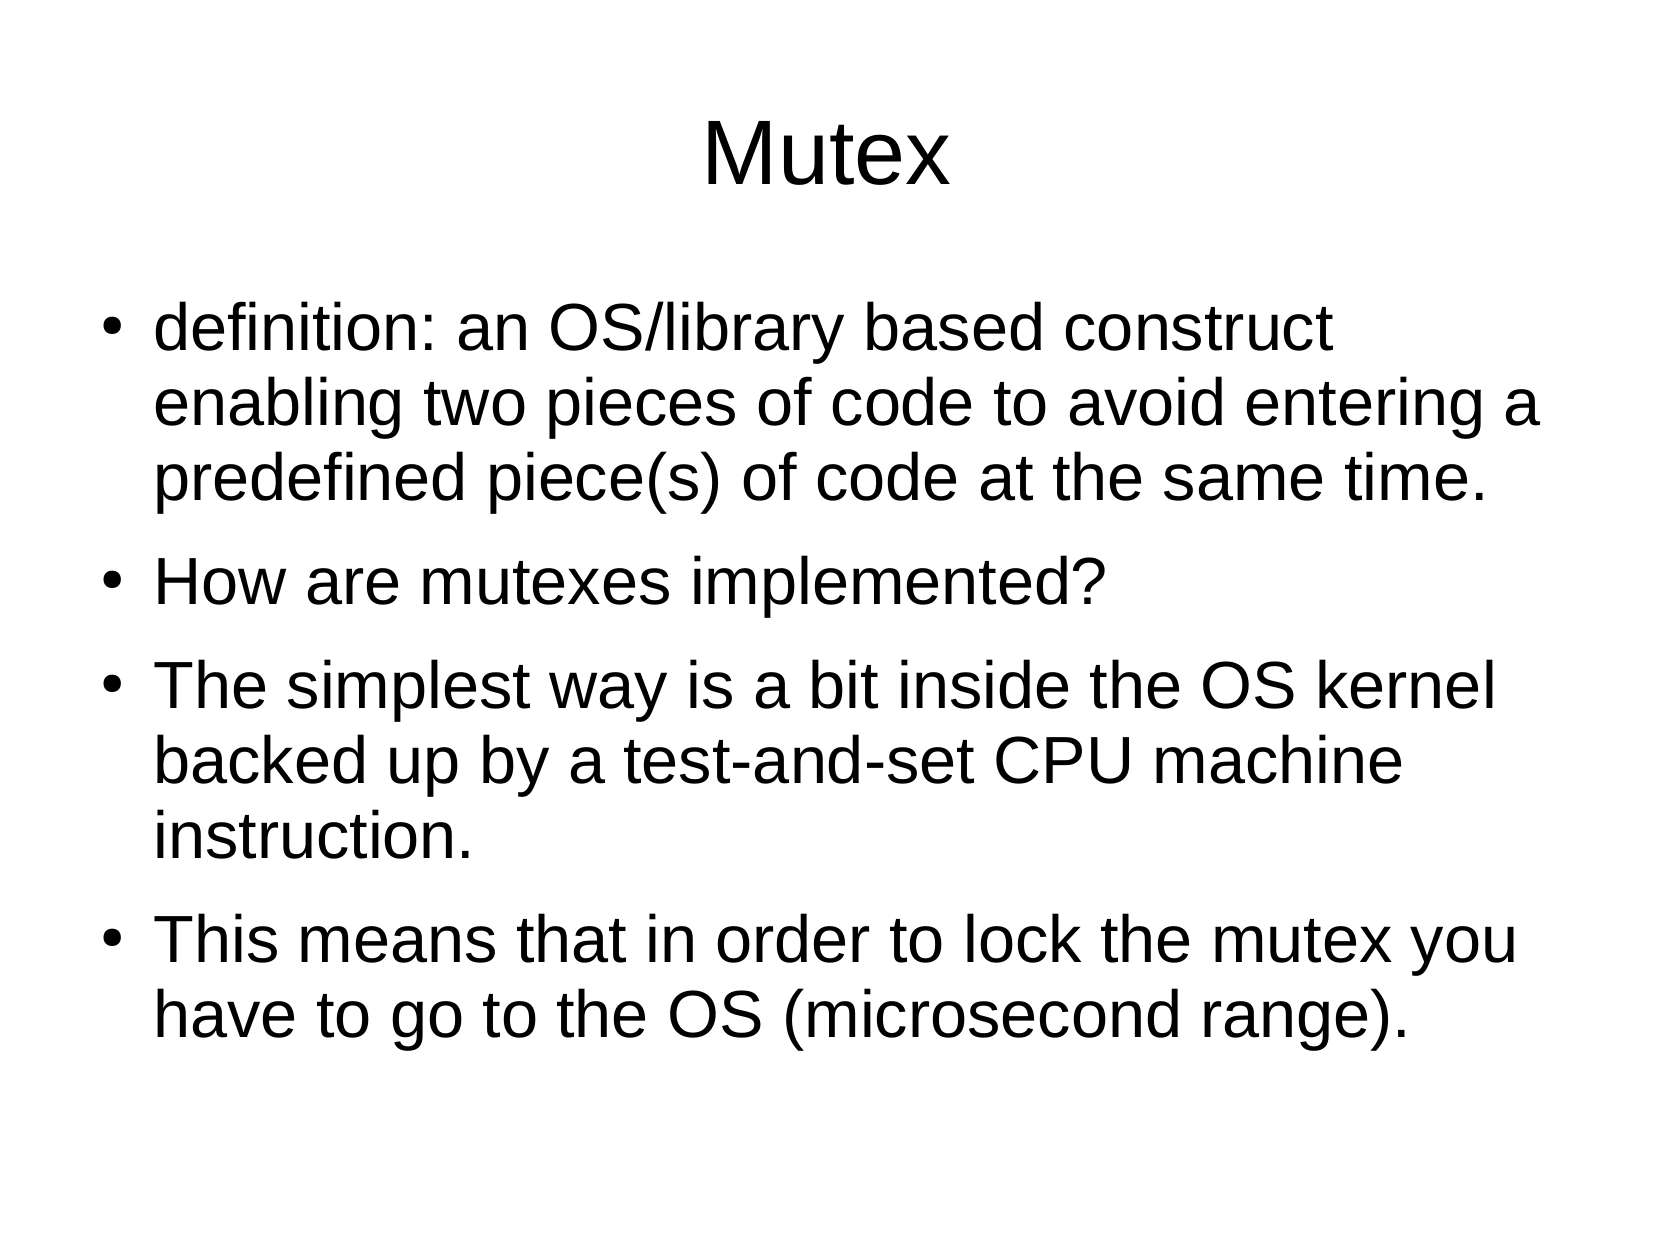

# Mutex
definition: an OS/library based construct enabling two pieces of code to avoid entering a predefined piece(s) of code at the same time.
How are mutexes implemented?
The simplest way is a bit inside the OS kernel backed up by a test-and-set CPU machine instruction.
This means that in order to lock the mutex you have to go to the OS (microsecond range).